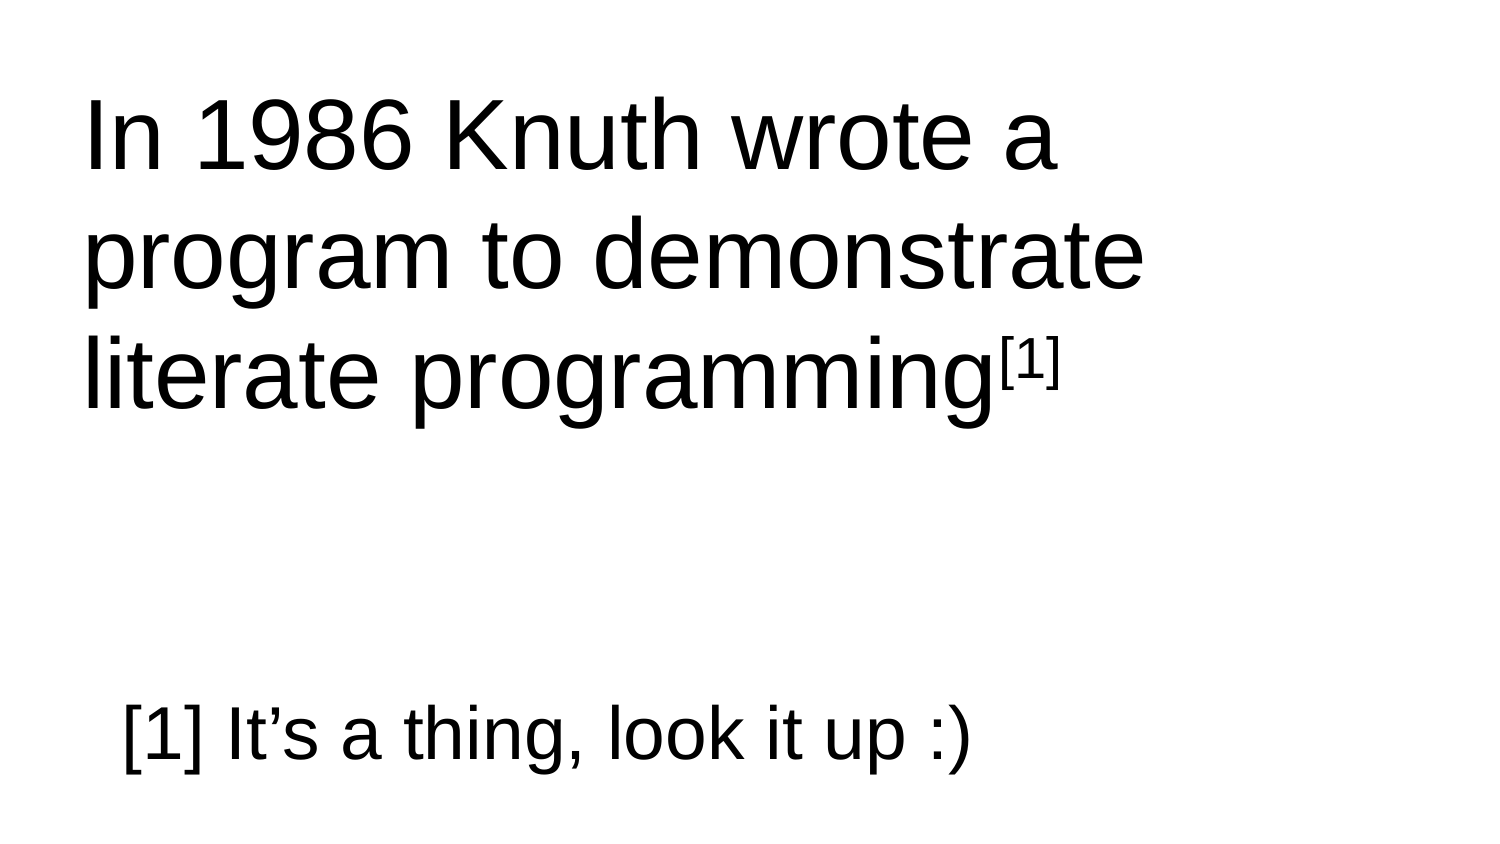

# In 1986 Knuth wrote a program to demonstrate literate programming[1]
[1] It’s a thing, look it up :)